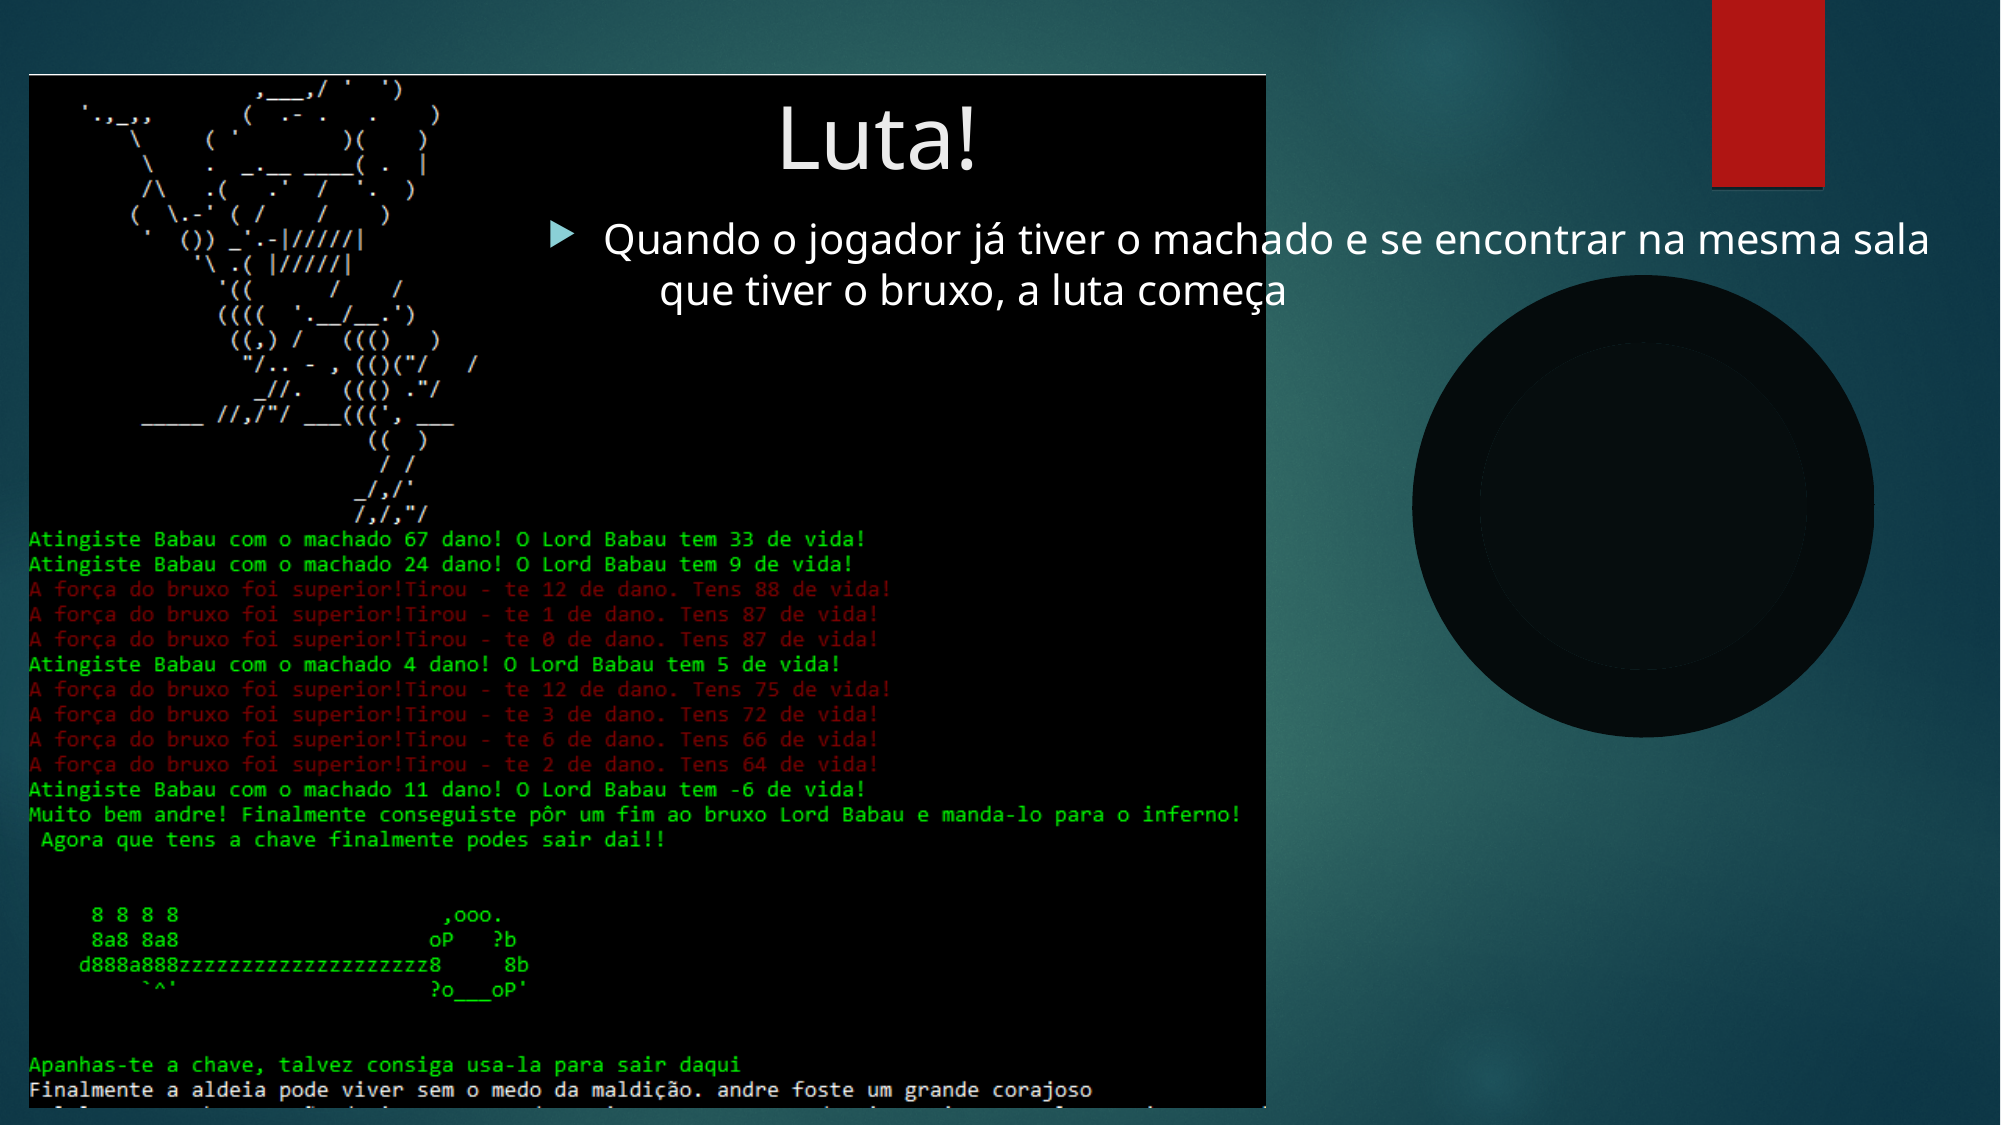

# Luta!
Quando o jogador já tiver o machado e se encontrar na mesma sala que tiver o bruxo, a luta começa